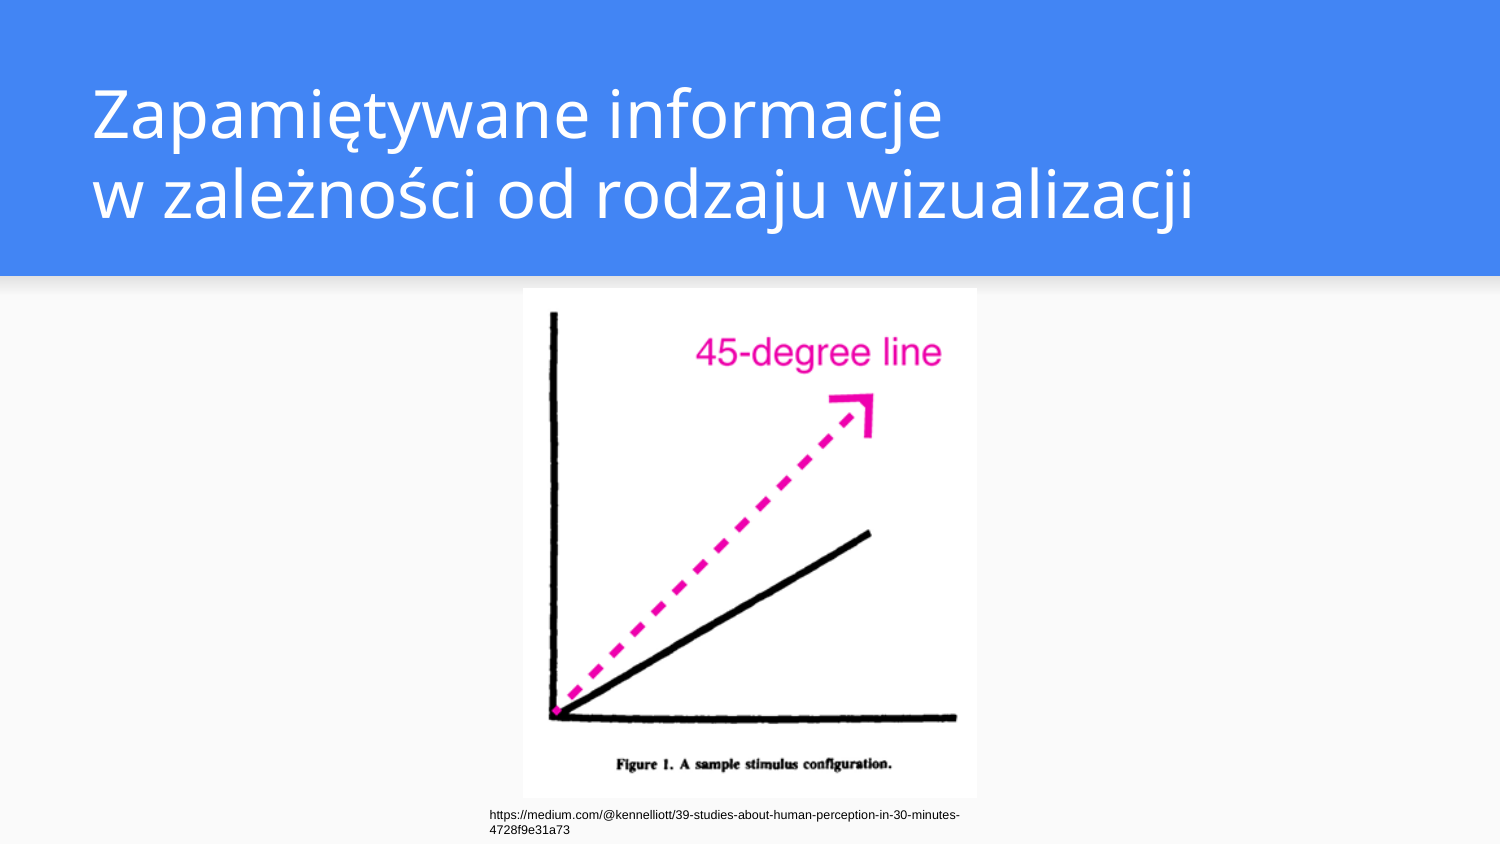

# Zapamiętywane informacje w zależności od rodzaju wizualizacji
https://medium.com/@kennelliott/39-studies-about-human-perception-in-30-minutes-4728f9e31a73